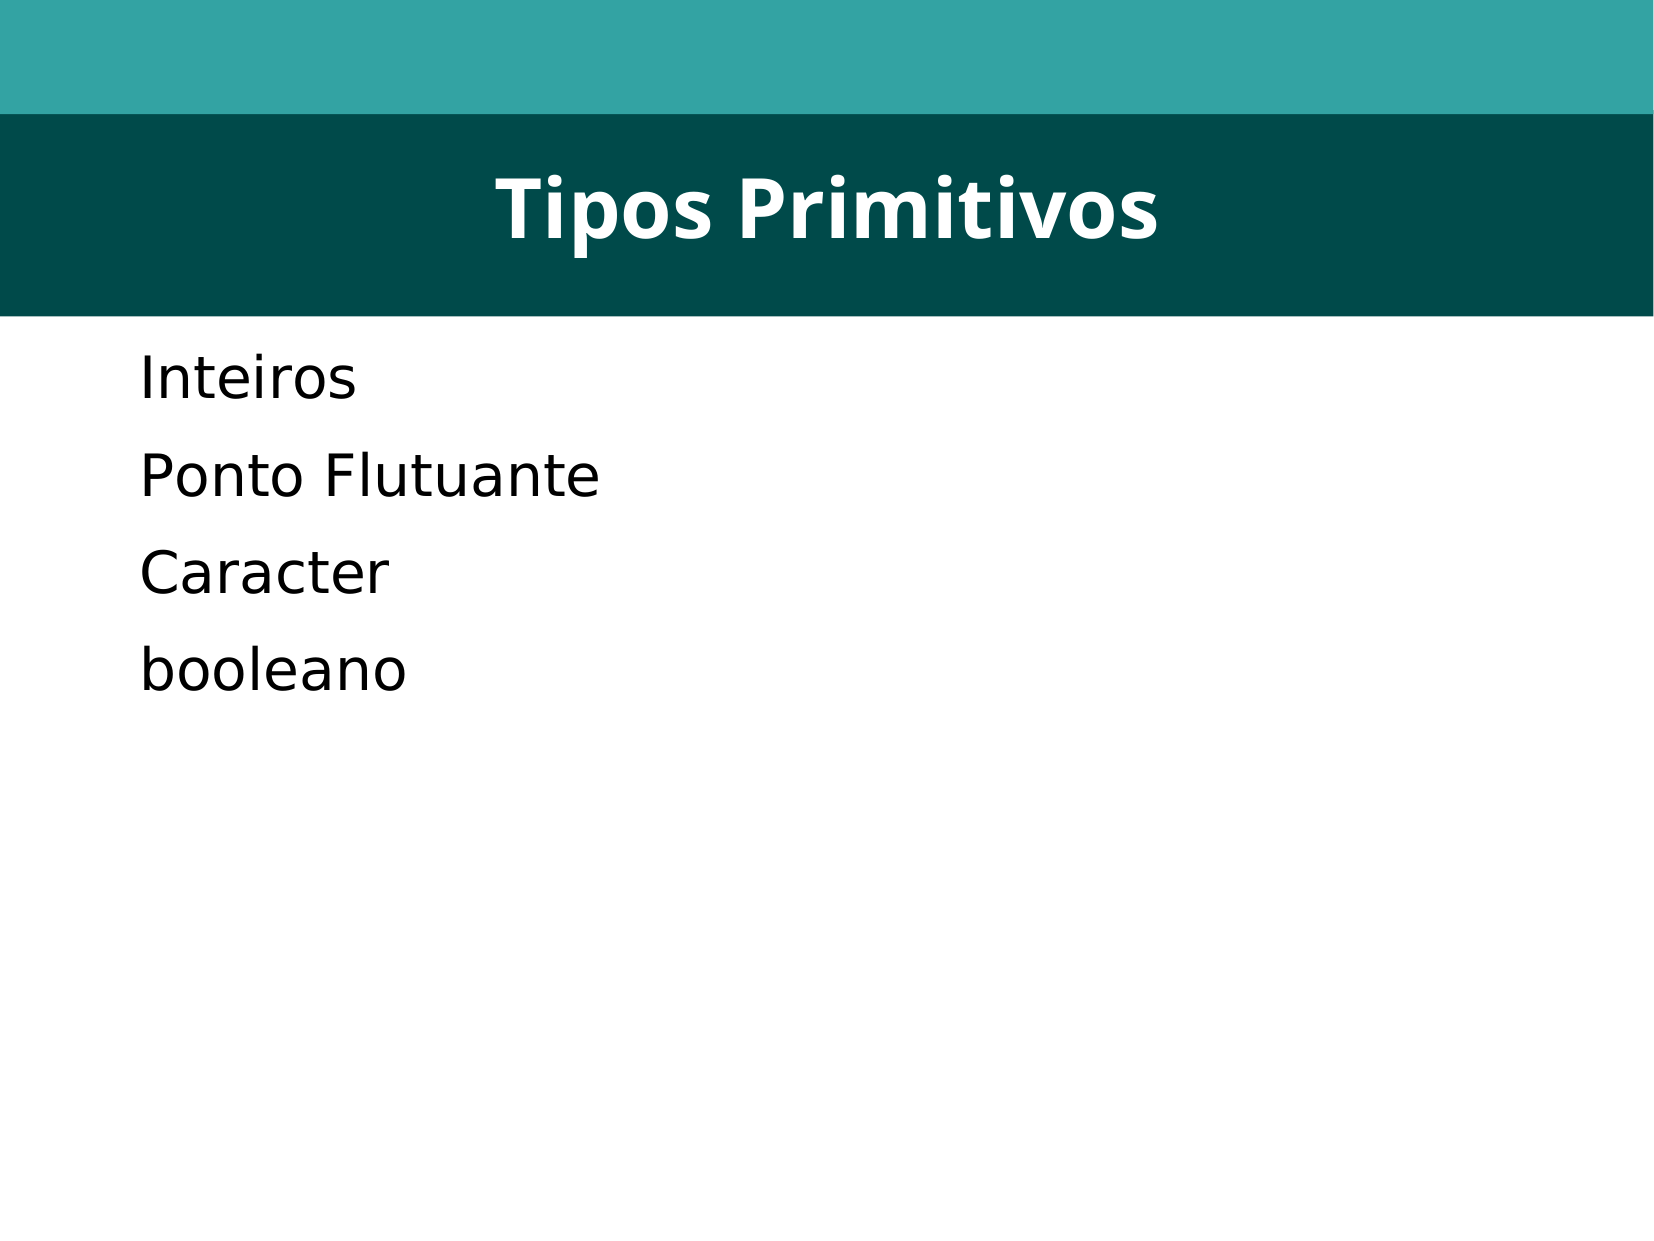

# Tipos Primitivos
Inteiros
Ponto Flutuante
Caracter
booleano